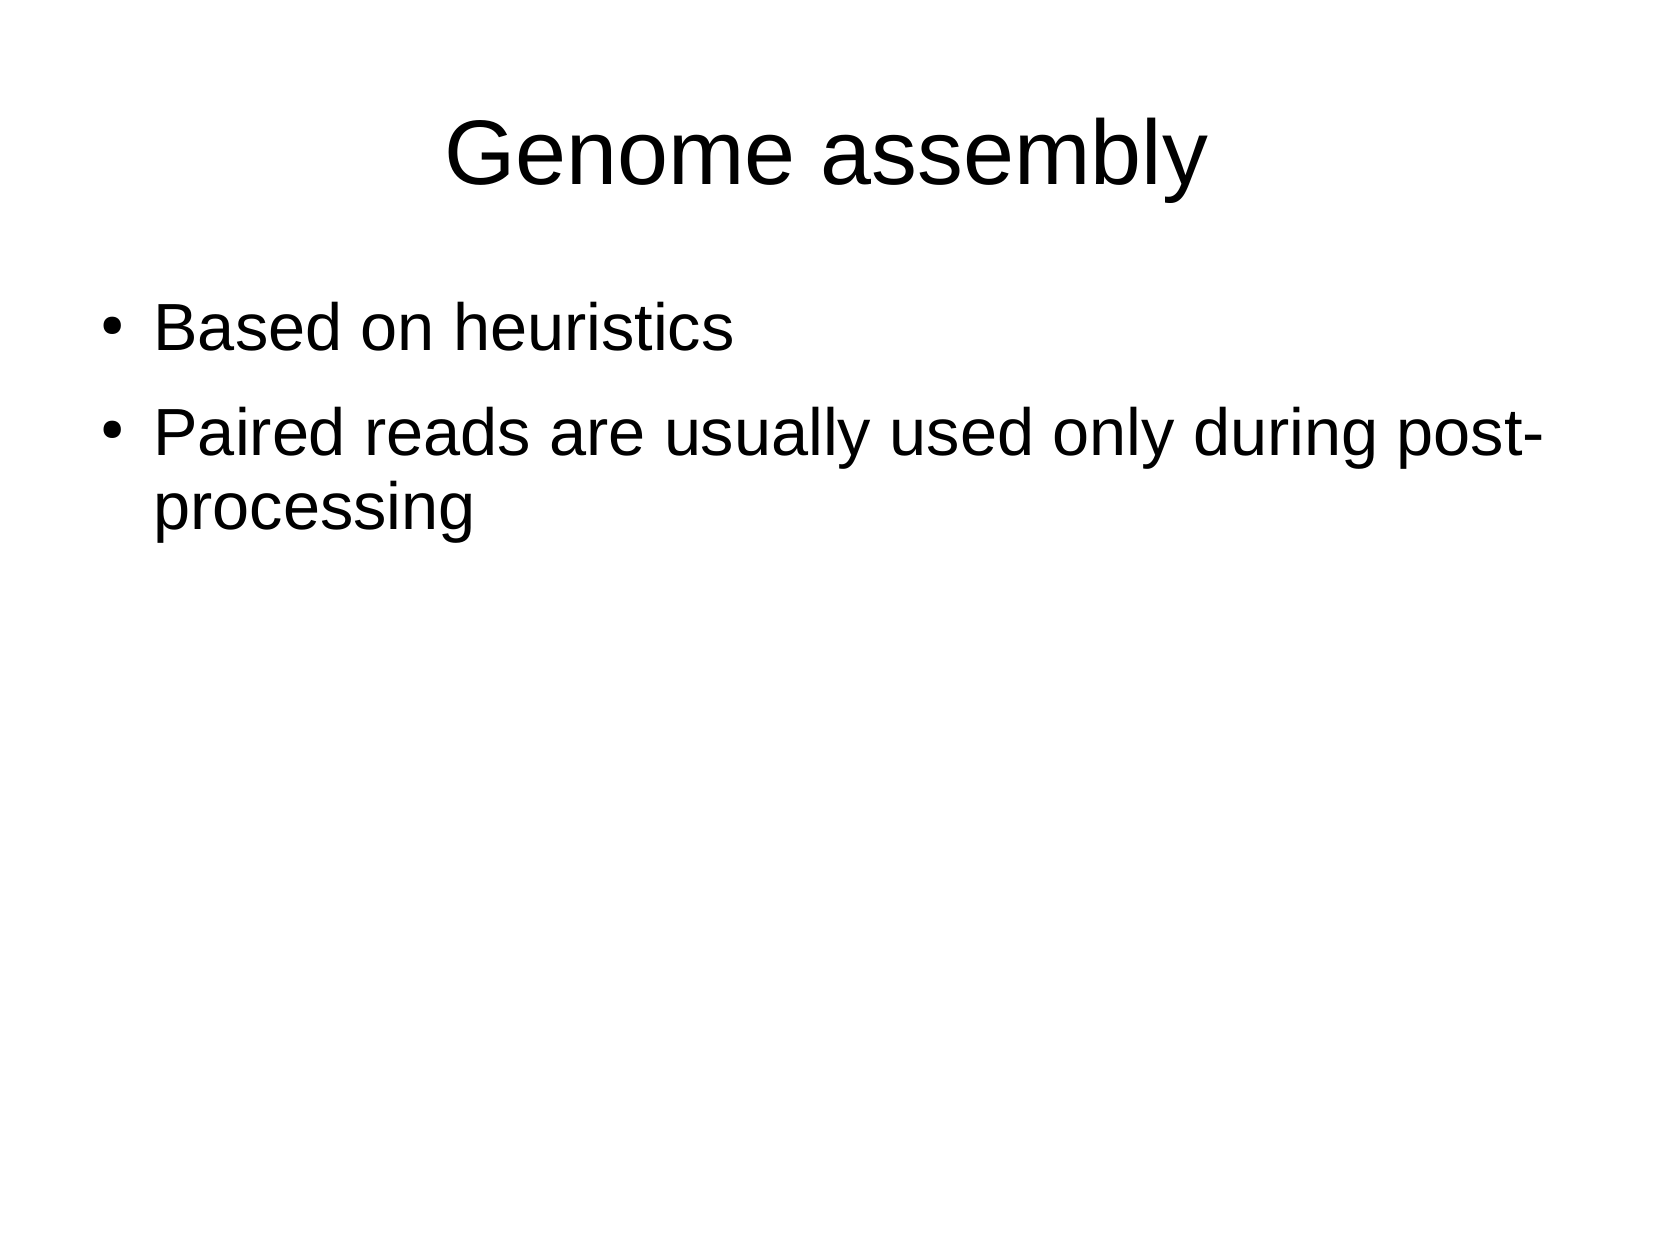

# Genome assembly
Based on heuristics
Paired reads are usually used only during post-processing